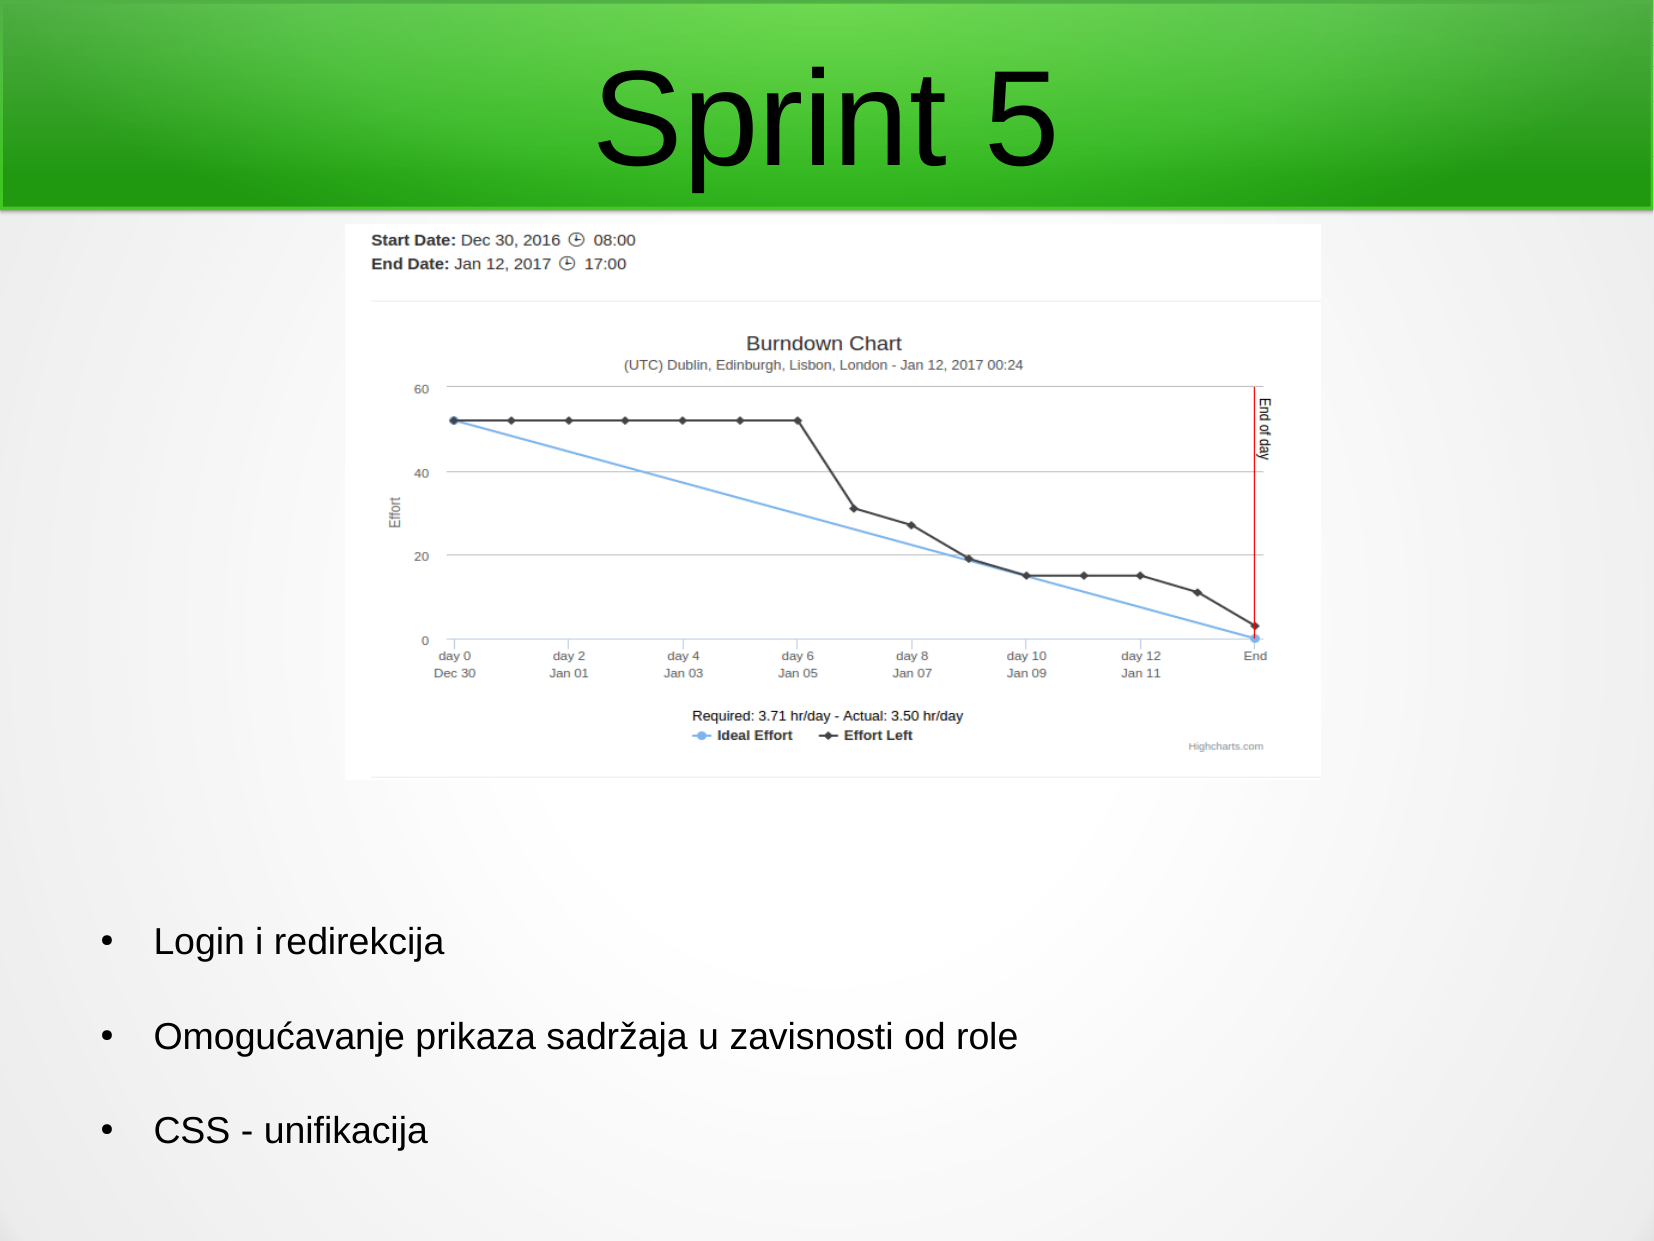

# Sprint 5
Login i redirekcija
Omogućavanje prikaza sadržaja u zavisnosti od role
CSS - unifikacija